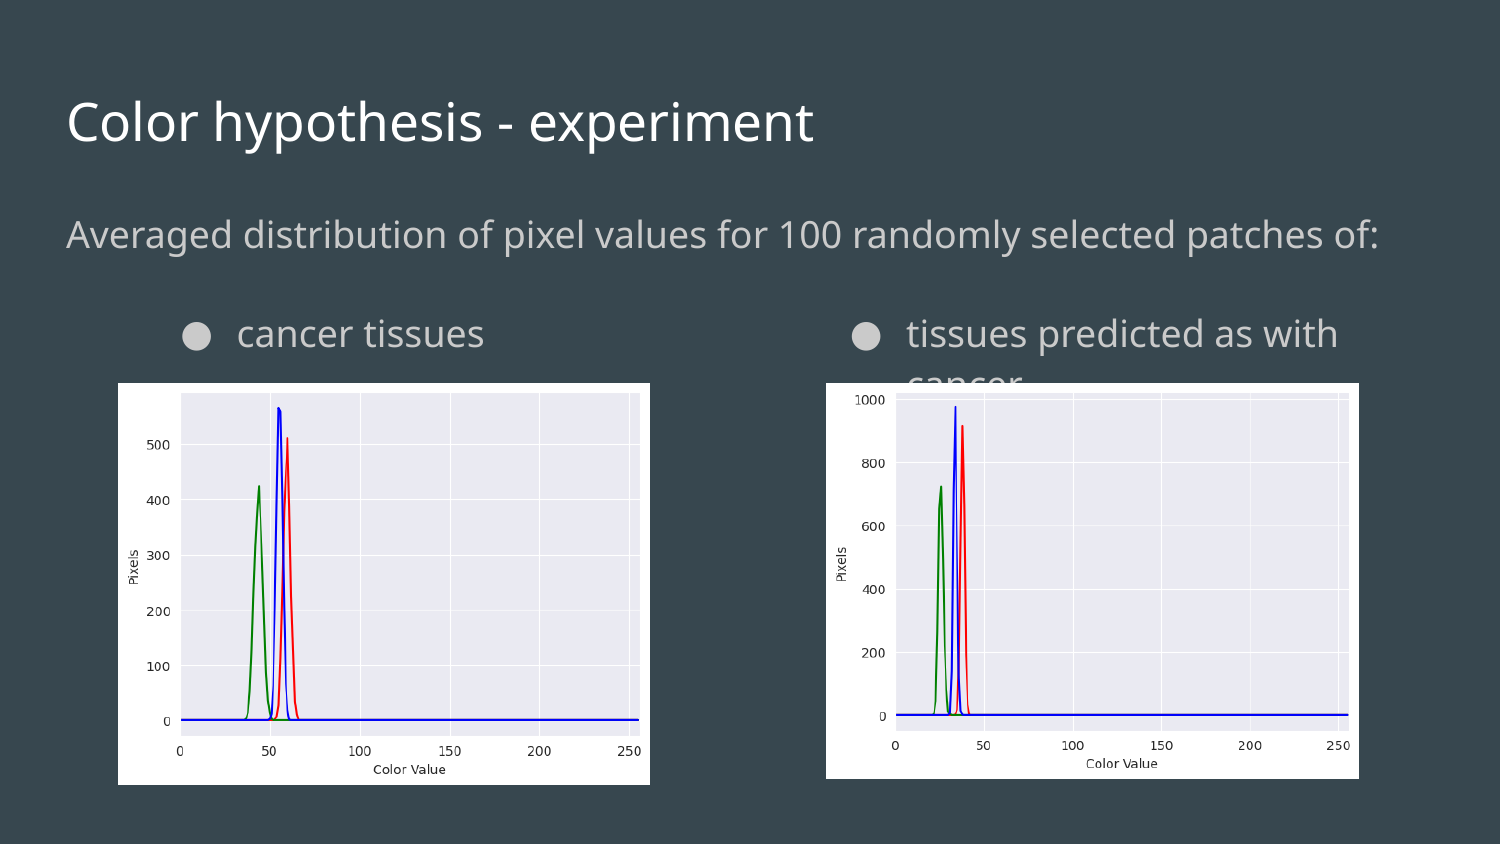

# Color hypothesis - experiment
Averaged distribution of pixel values for 100 randomly selected patches of:
cancer tissues
tissues predicted as with cancer